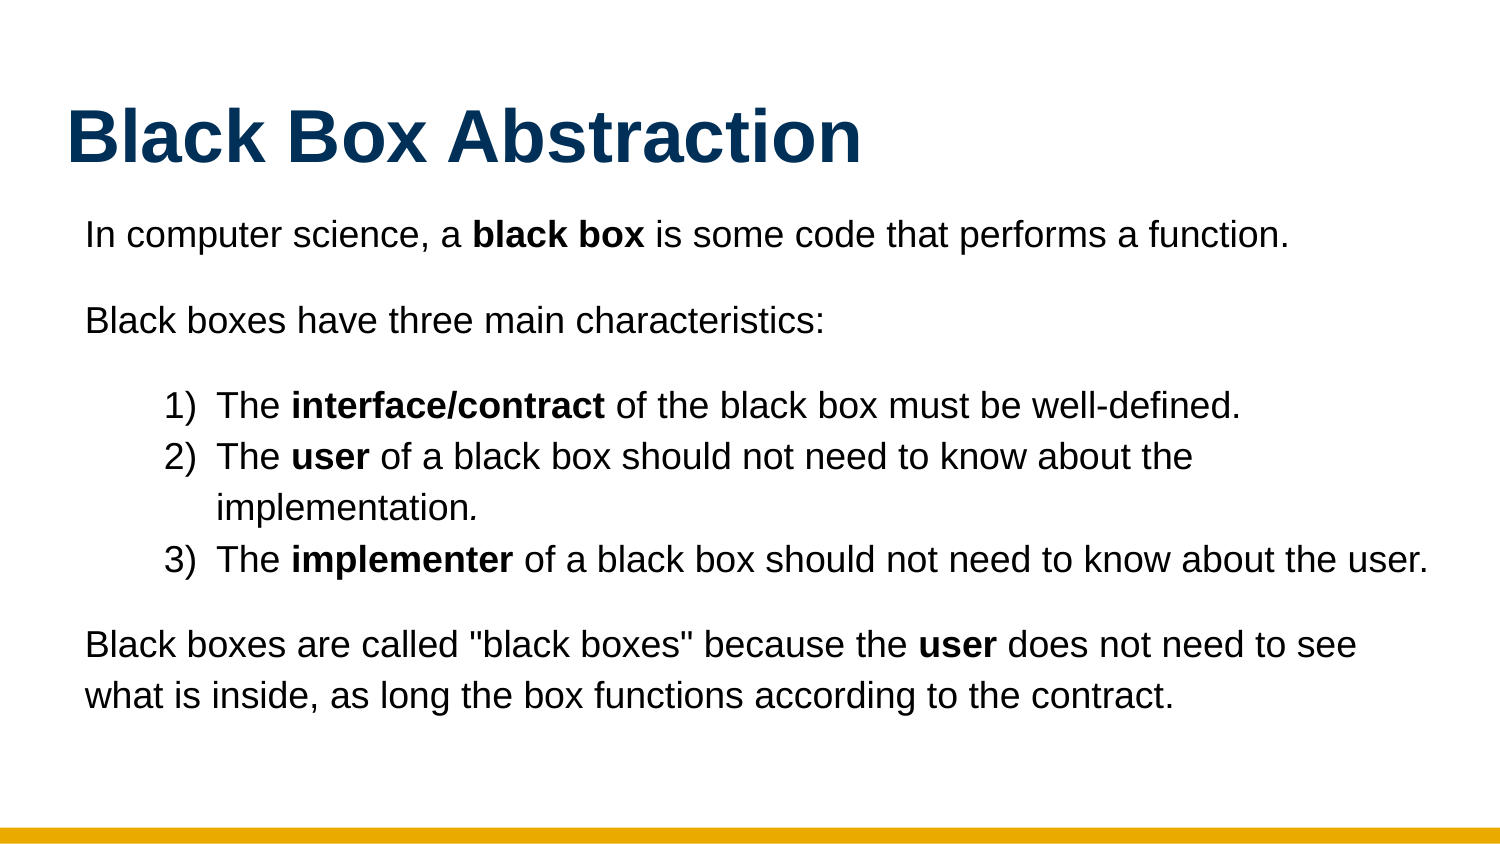

# Black Box Abstraction
In computer science, a black box is some code that performs a function.
Black boxes have three main characteristics:
The interface/contract of the black box must be well-defined.
The user of a black box should not need to know about the implementation.
The implementer of a black box should not need to know about the user.
Black boxes are called "black boxes" because the user does not need to see what is inside, as long the box functions according to the contract.